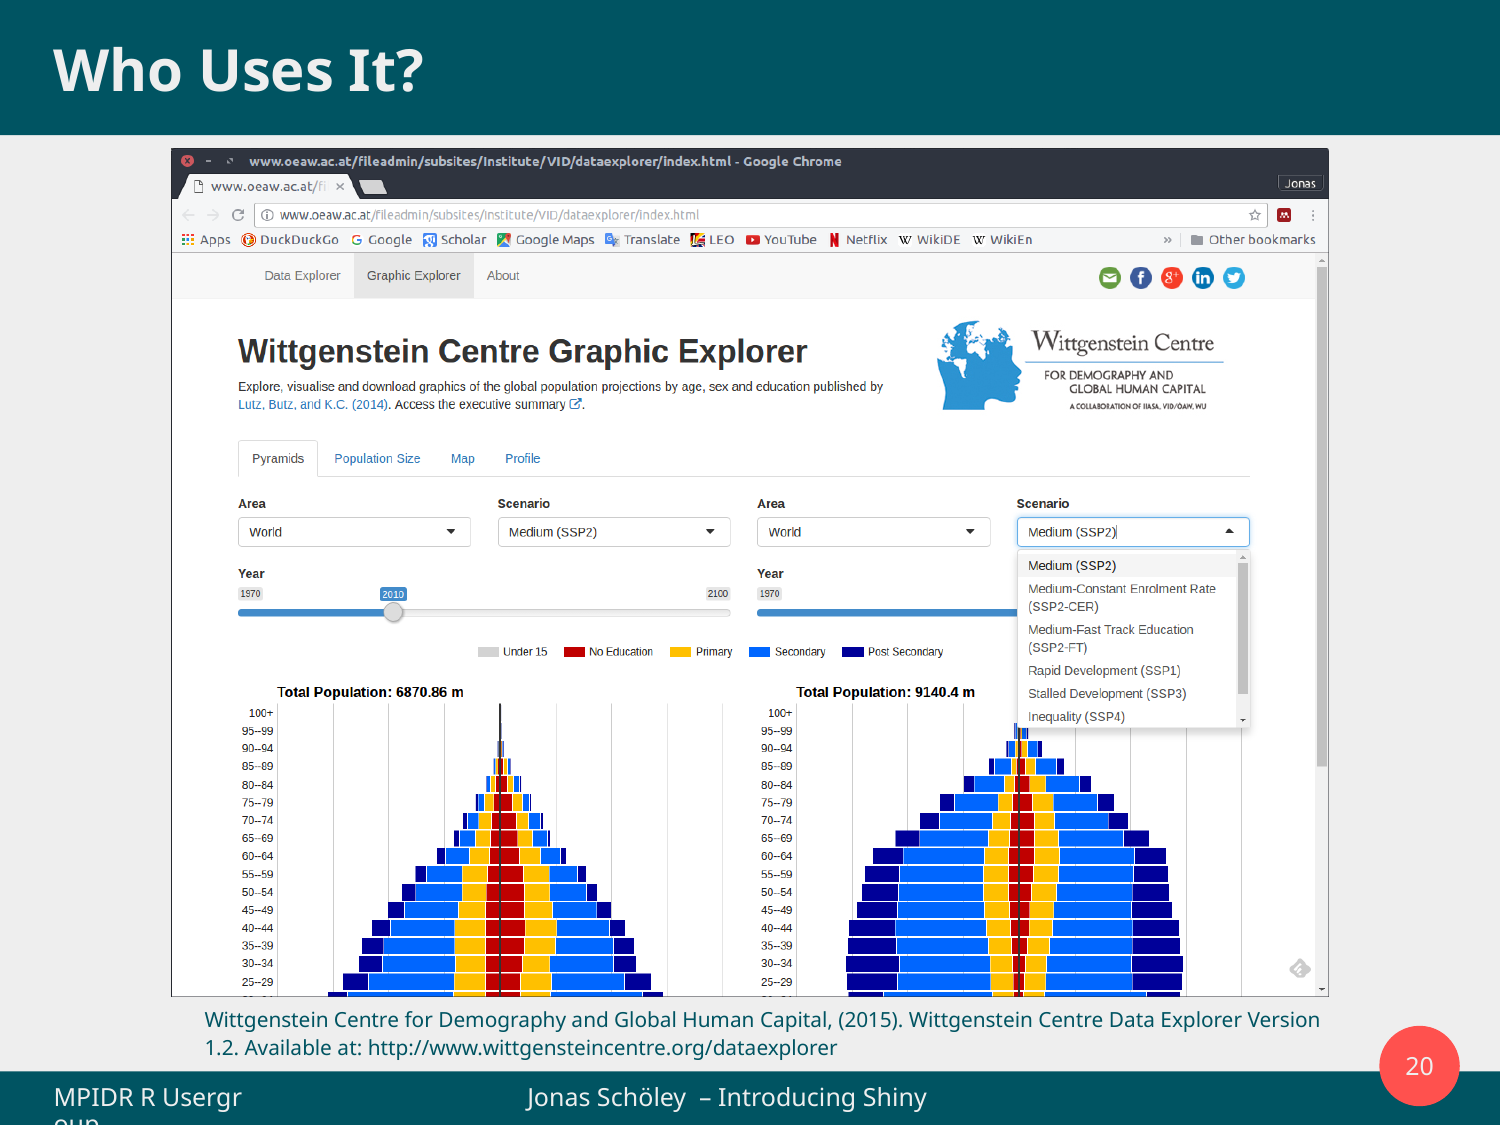

# Who Uses It?
Wittgenstein Centre for Demography and Global Human Capital, (2015). Wittgenstein Centre Data Explorer Version 1.2. Available at: http://www.wittgensteincentre.org/dataexplorer
20
MPIDR R Usergroup
Jonas Schöley – Introducing Shiny